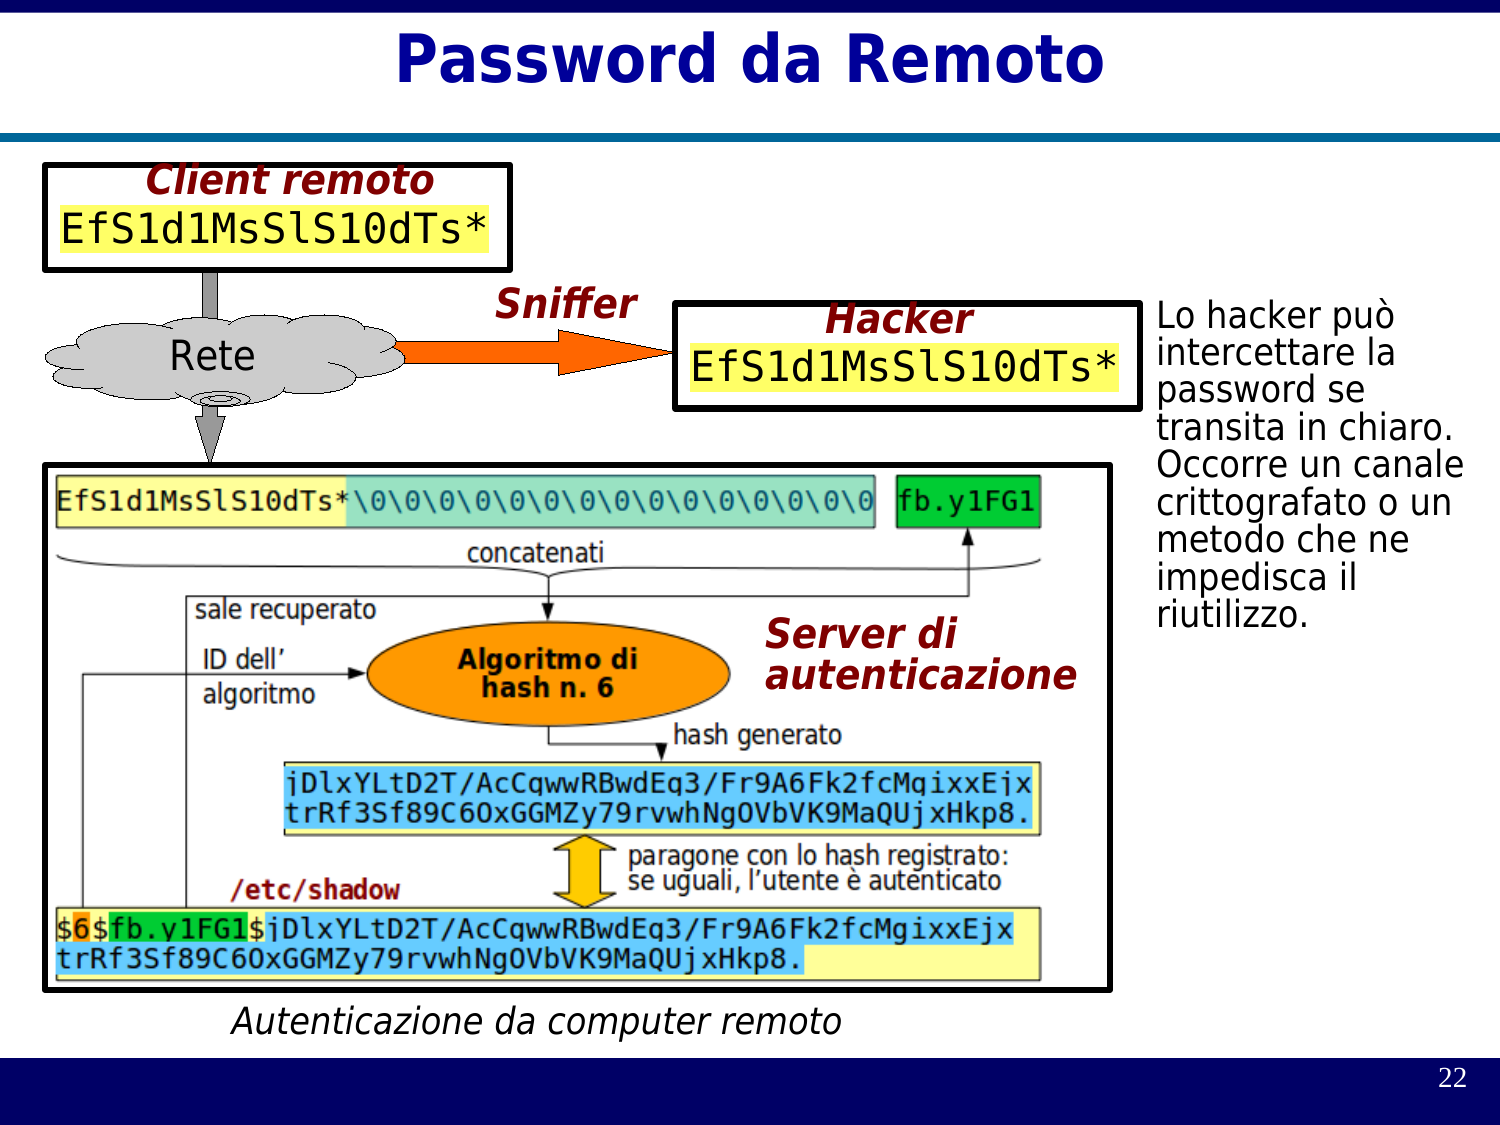

# Password da Remoto
Client remoto
EfS1d1MsSlS10dTs*
Sniffer
Lo hacker può
intercettare la
password se
transita in chiaro.
Occorre un canale
crittografato o un
metodo che ne
impedisca il
riutilizzo.
Hacker
Rete
EfS1d1MsSlS10dTs*
Server di
autenticazione
Autenticazione da computer remoto